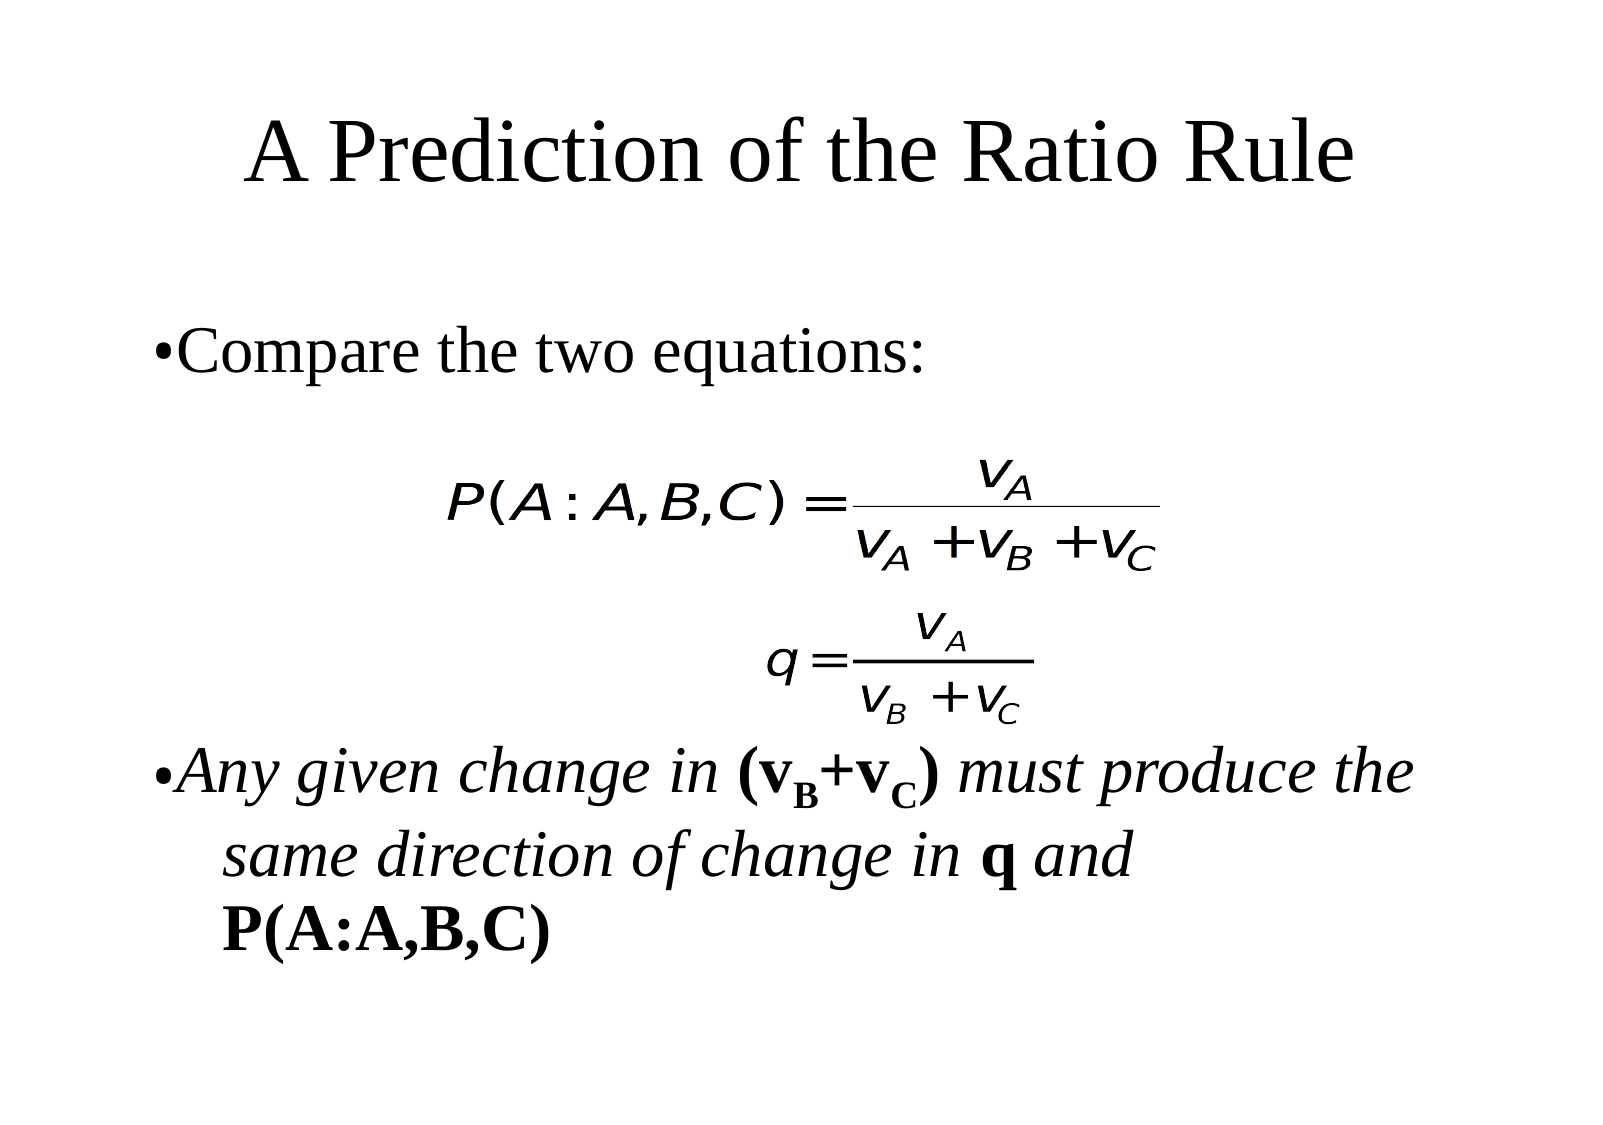

A Prediction of the Ratio Rule
Compare the two equations:
Any given change in (vB+vC) must produce the same direction of change in q and P(A:A,B,C)